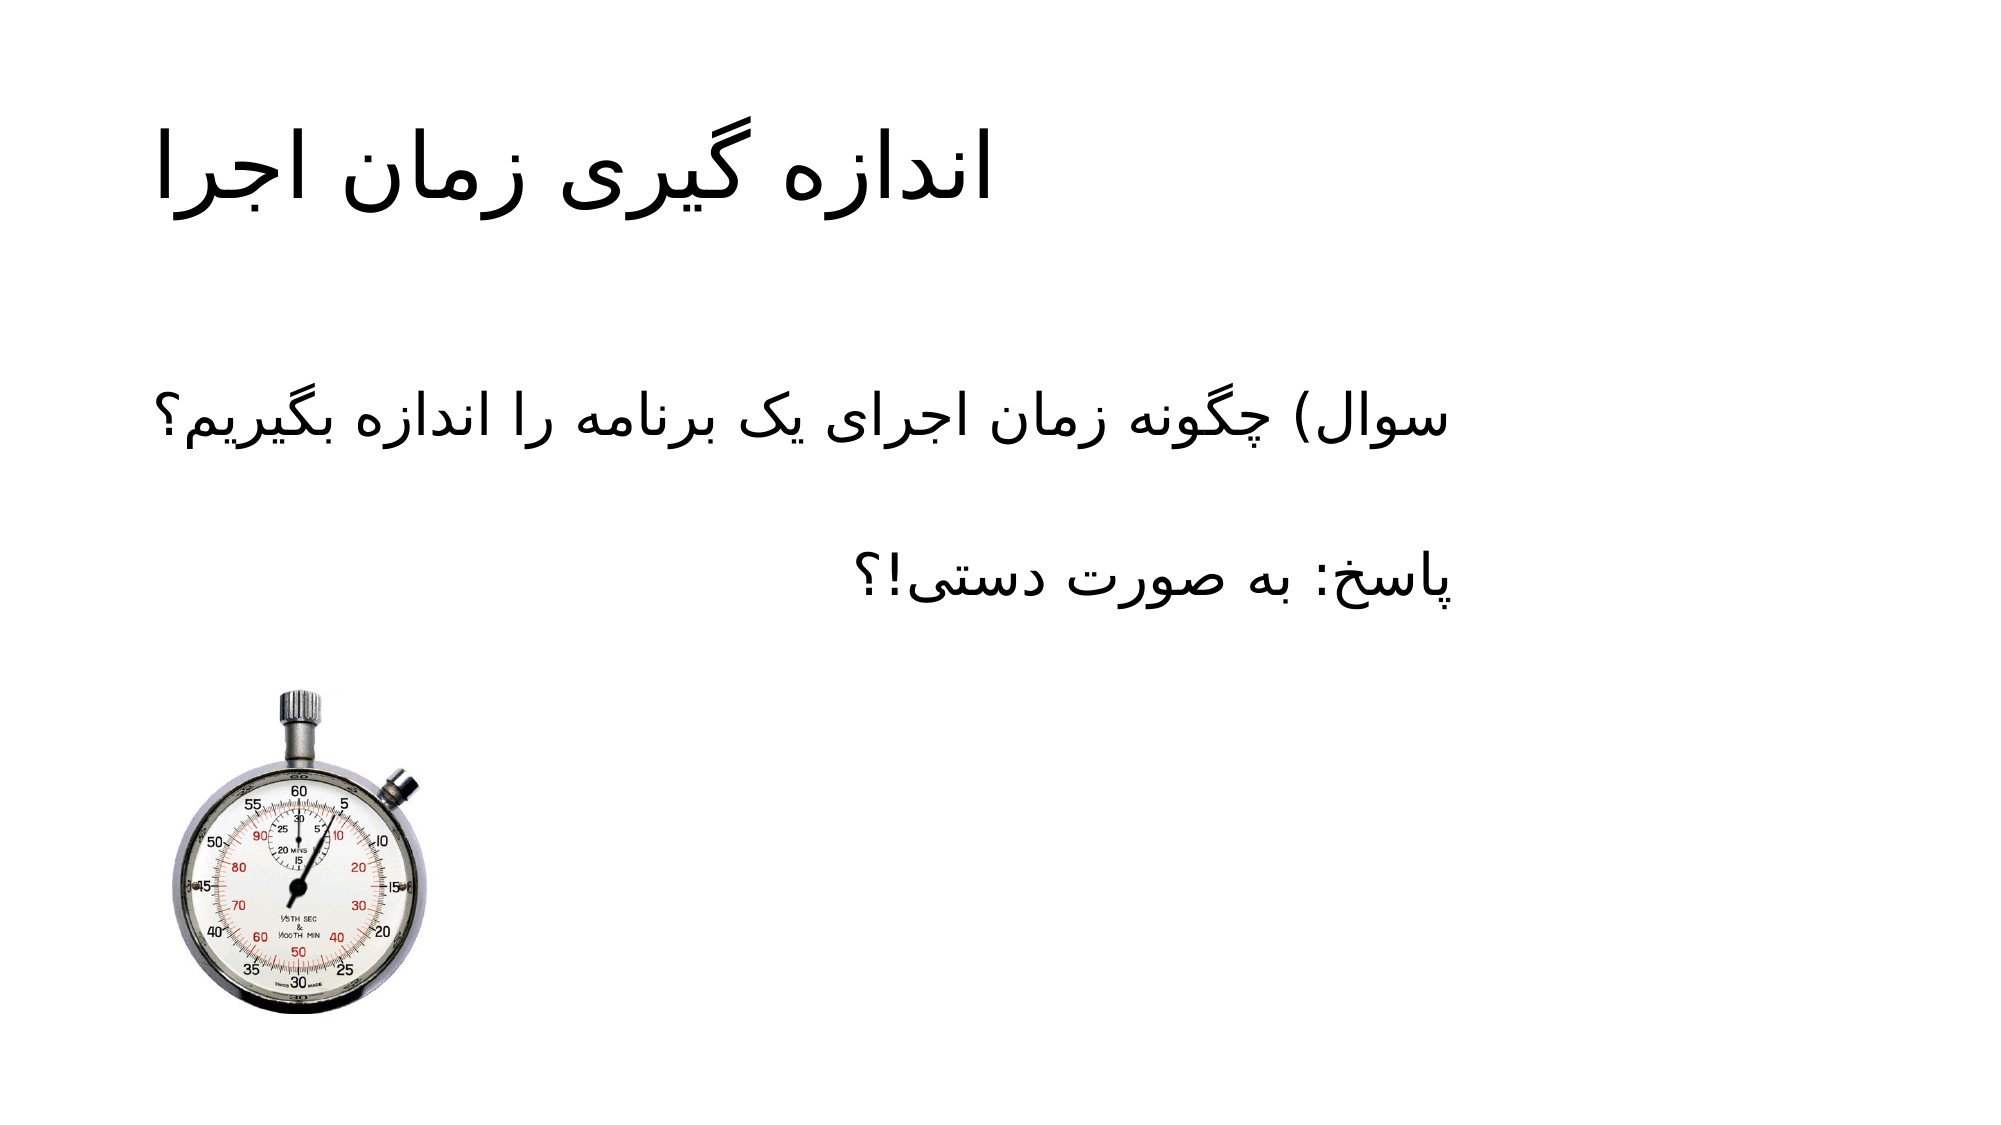

# اندازه گیری زمان اجرا
سوال) چگونه زمان اجرای یک برنامه را اندازه بگیریم؟
پاسخ: به صورت دستی!؟